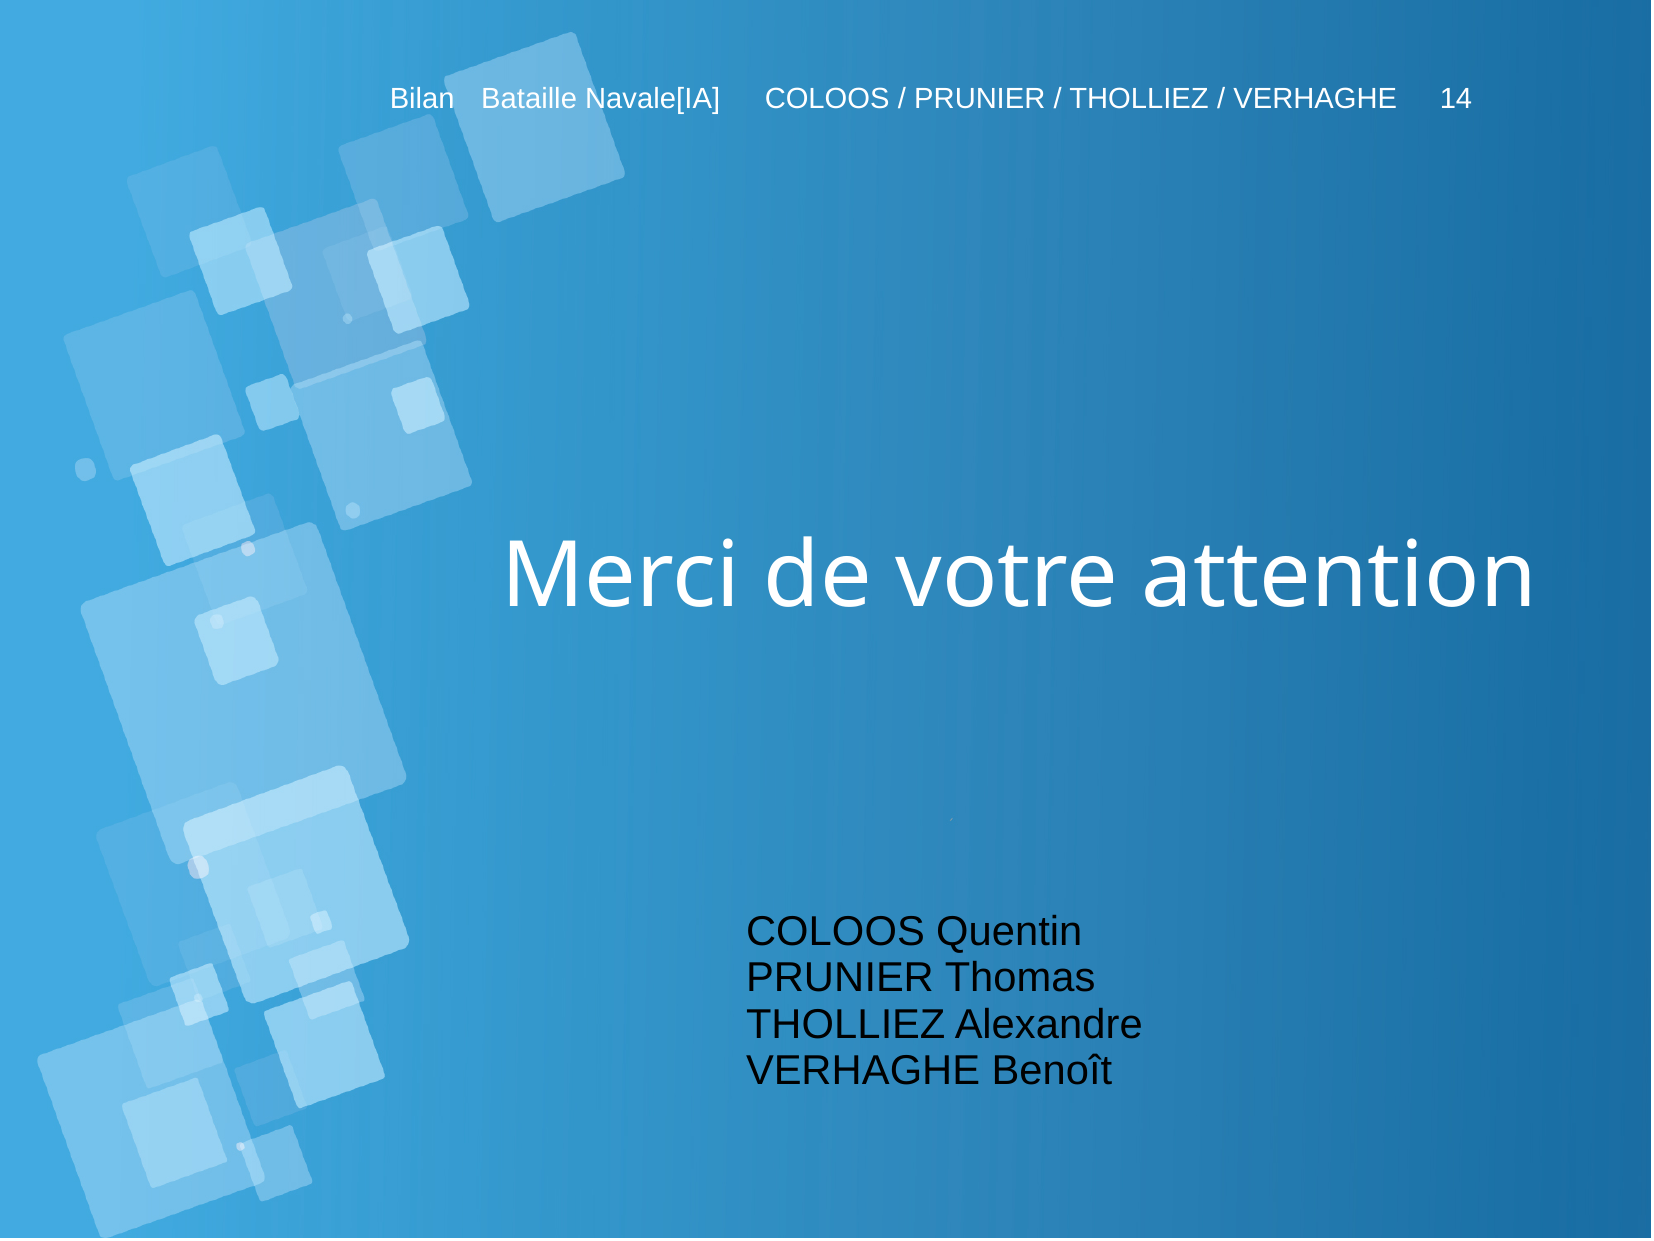

Bilan	 Bataille Navale[IA]	COLOOS / PRUNIER / THOLLIEZ / VERHAGHE 	14
# Merci de votre attention
COLOOS Quentin
PRUNIER Thomas
THOLLIEZ Alexandre
VERHAGHE Benoît